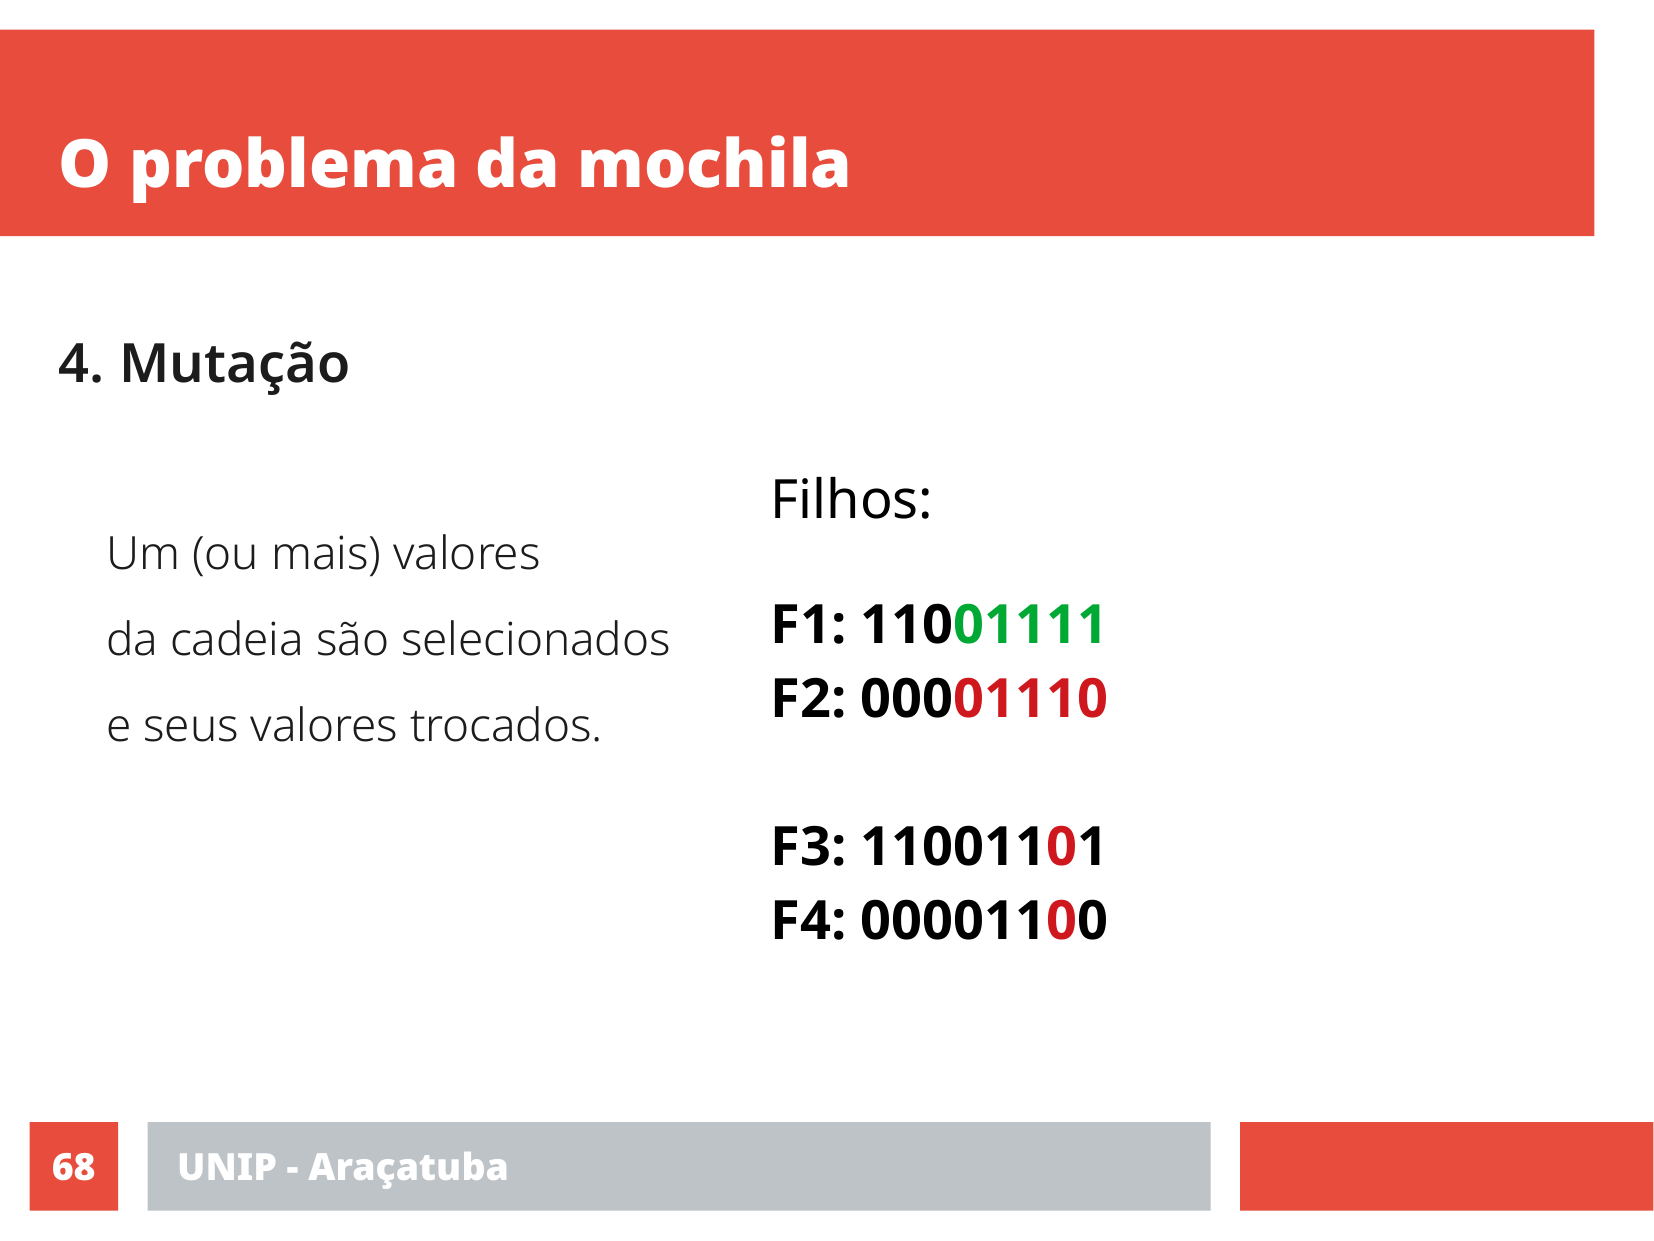

#
O problema da mochila
4. Mutação
Um (ou mais) valores
da cadeia são selecionados
e seus valores trocados.
Filhos:
F1: 11001111
F2: 00001110
F3: 11001101
F4: 00001100
68
UNIP - Araçatuba